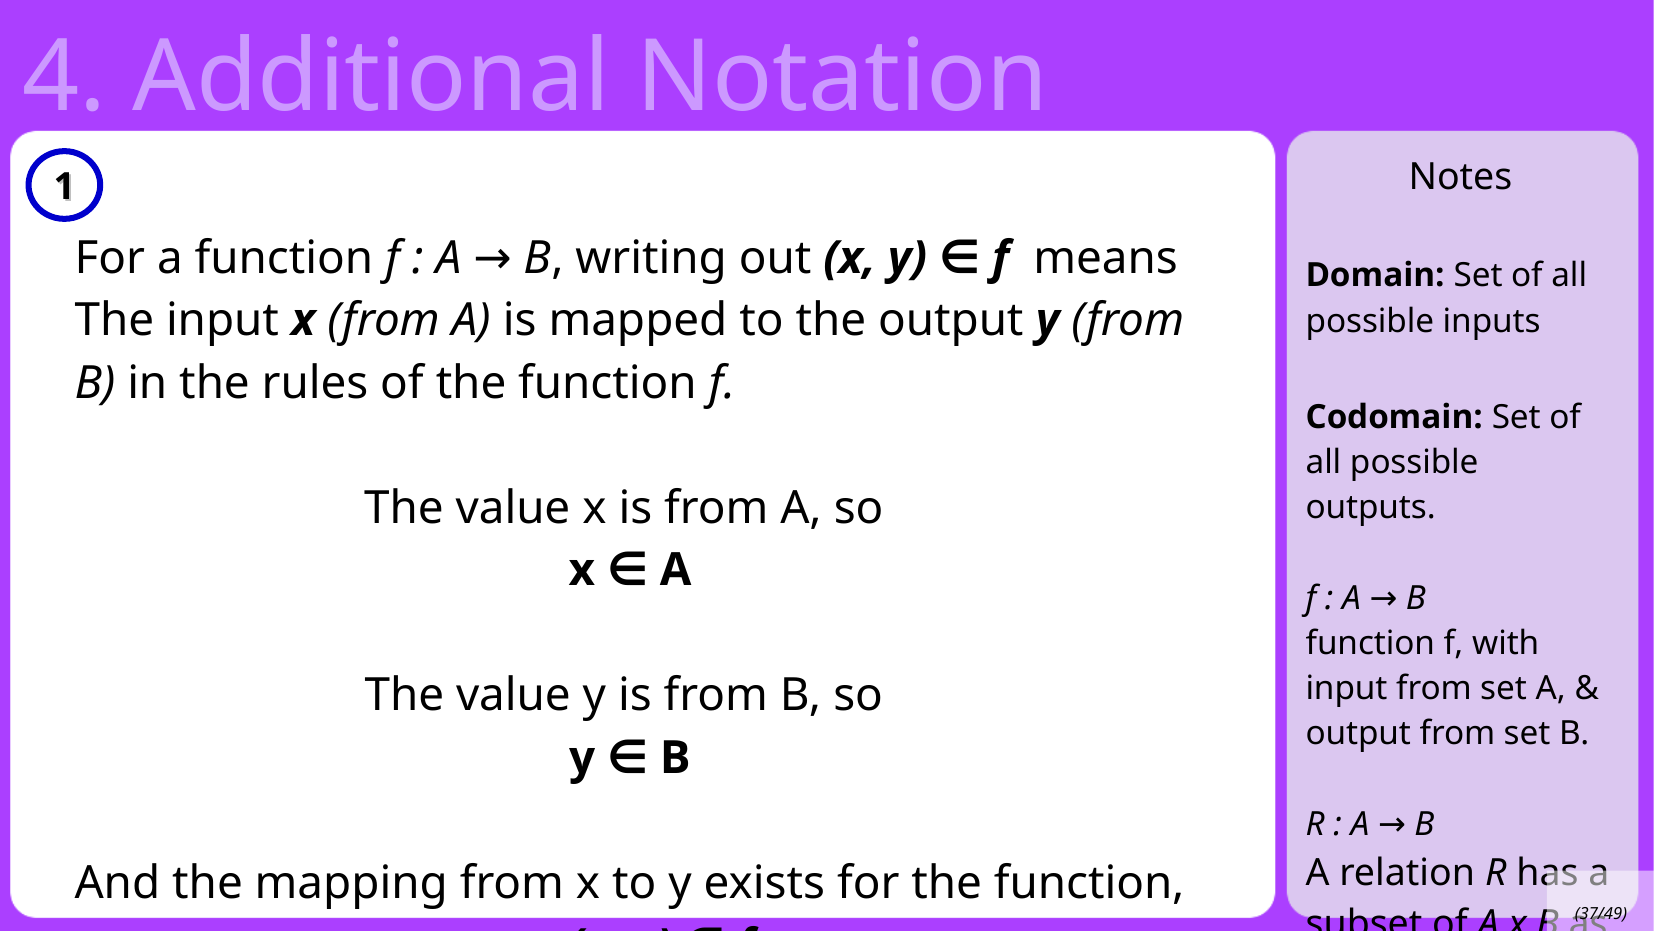

# 4. Additional Notation
Notes
Domain: Set of all possible inputs
Codomain: Set of all possible outputs.
f : A → B
function f, with
input from set A, &
output from set B.
R : A → B
A relation R has a subset of A x B as its rule.
1
For a function f : A → B, writing out (x, y) ∈ f means
The input x (from A) is mapped to the output y (from B) in the rules of the function f.
The value x is from A, so
x ∈ A
The value y is from B, so
y ∈ B
And the mapping from x to y exists for the function, so (x, y) ∈ f